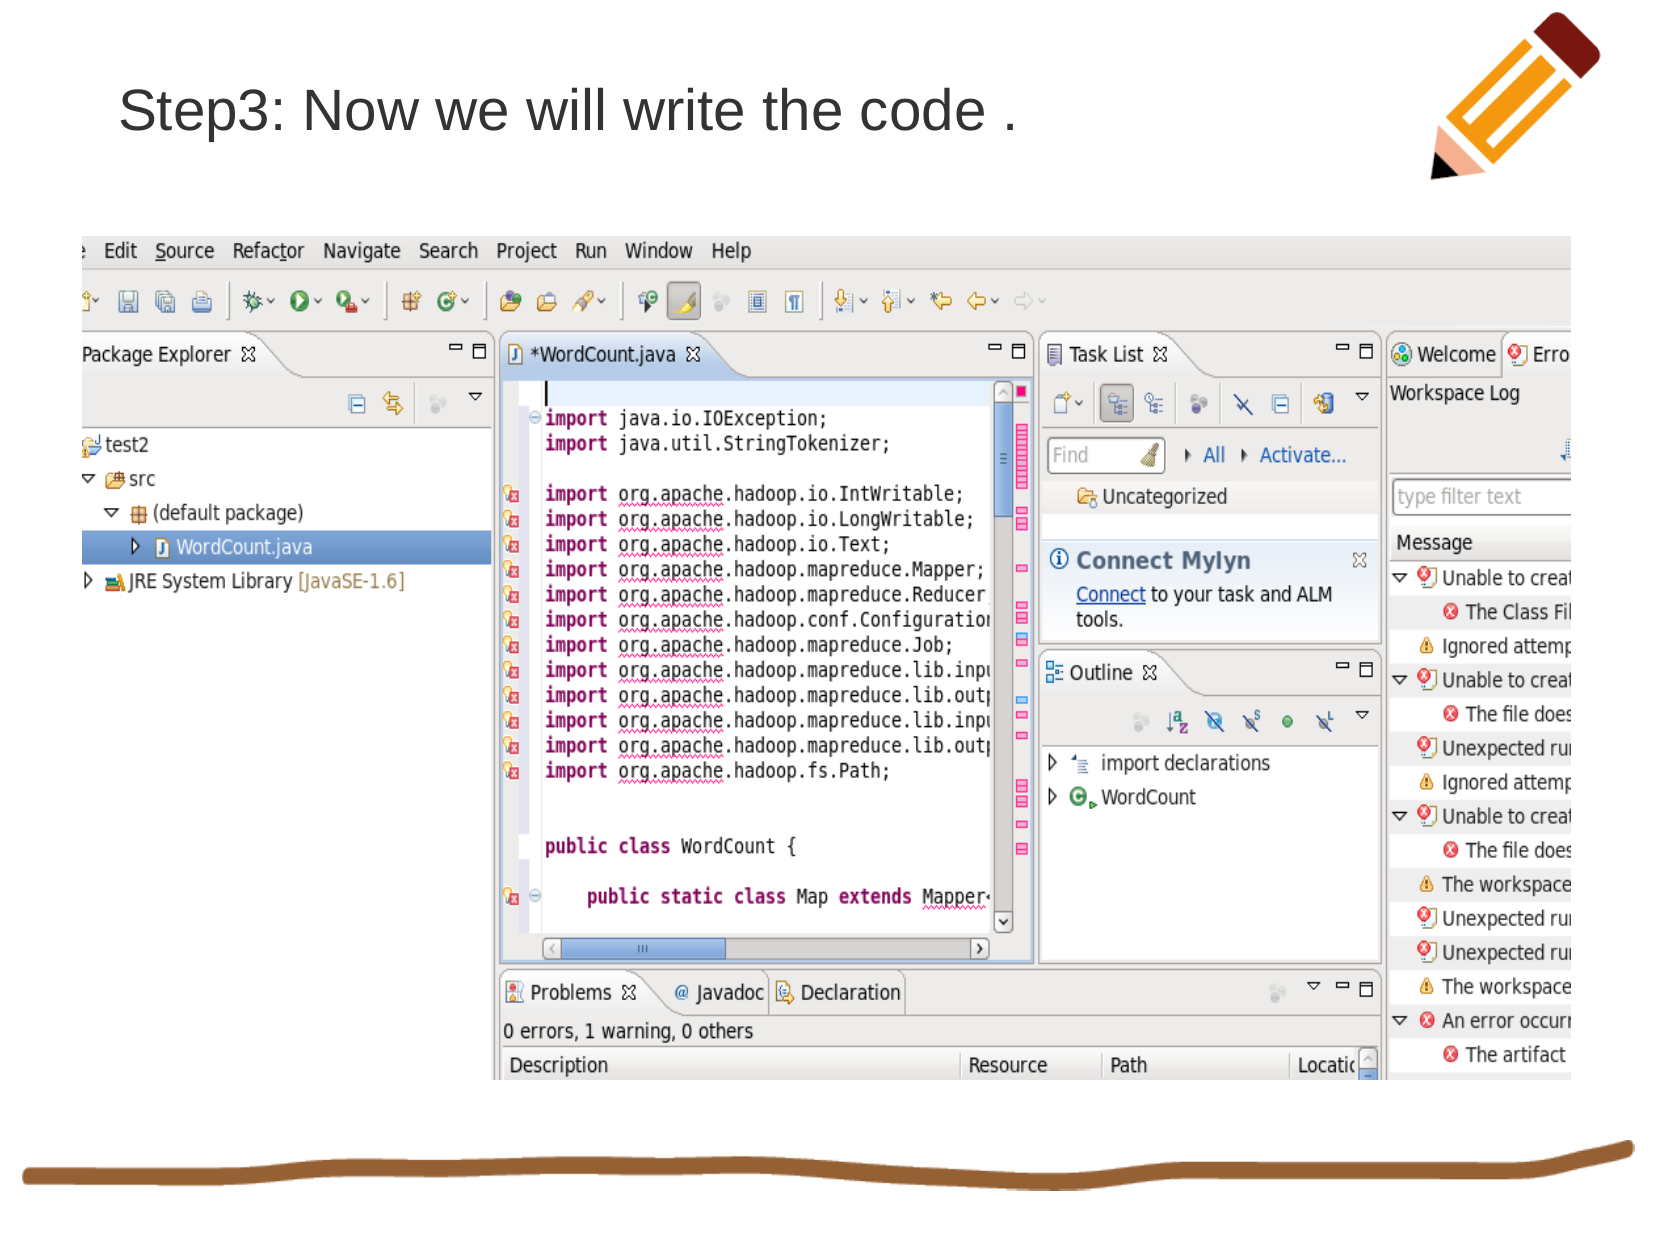

# Step3: Now we will write the code .